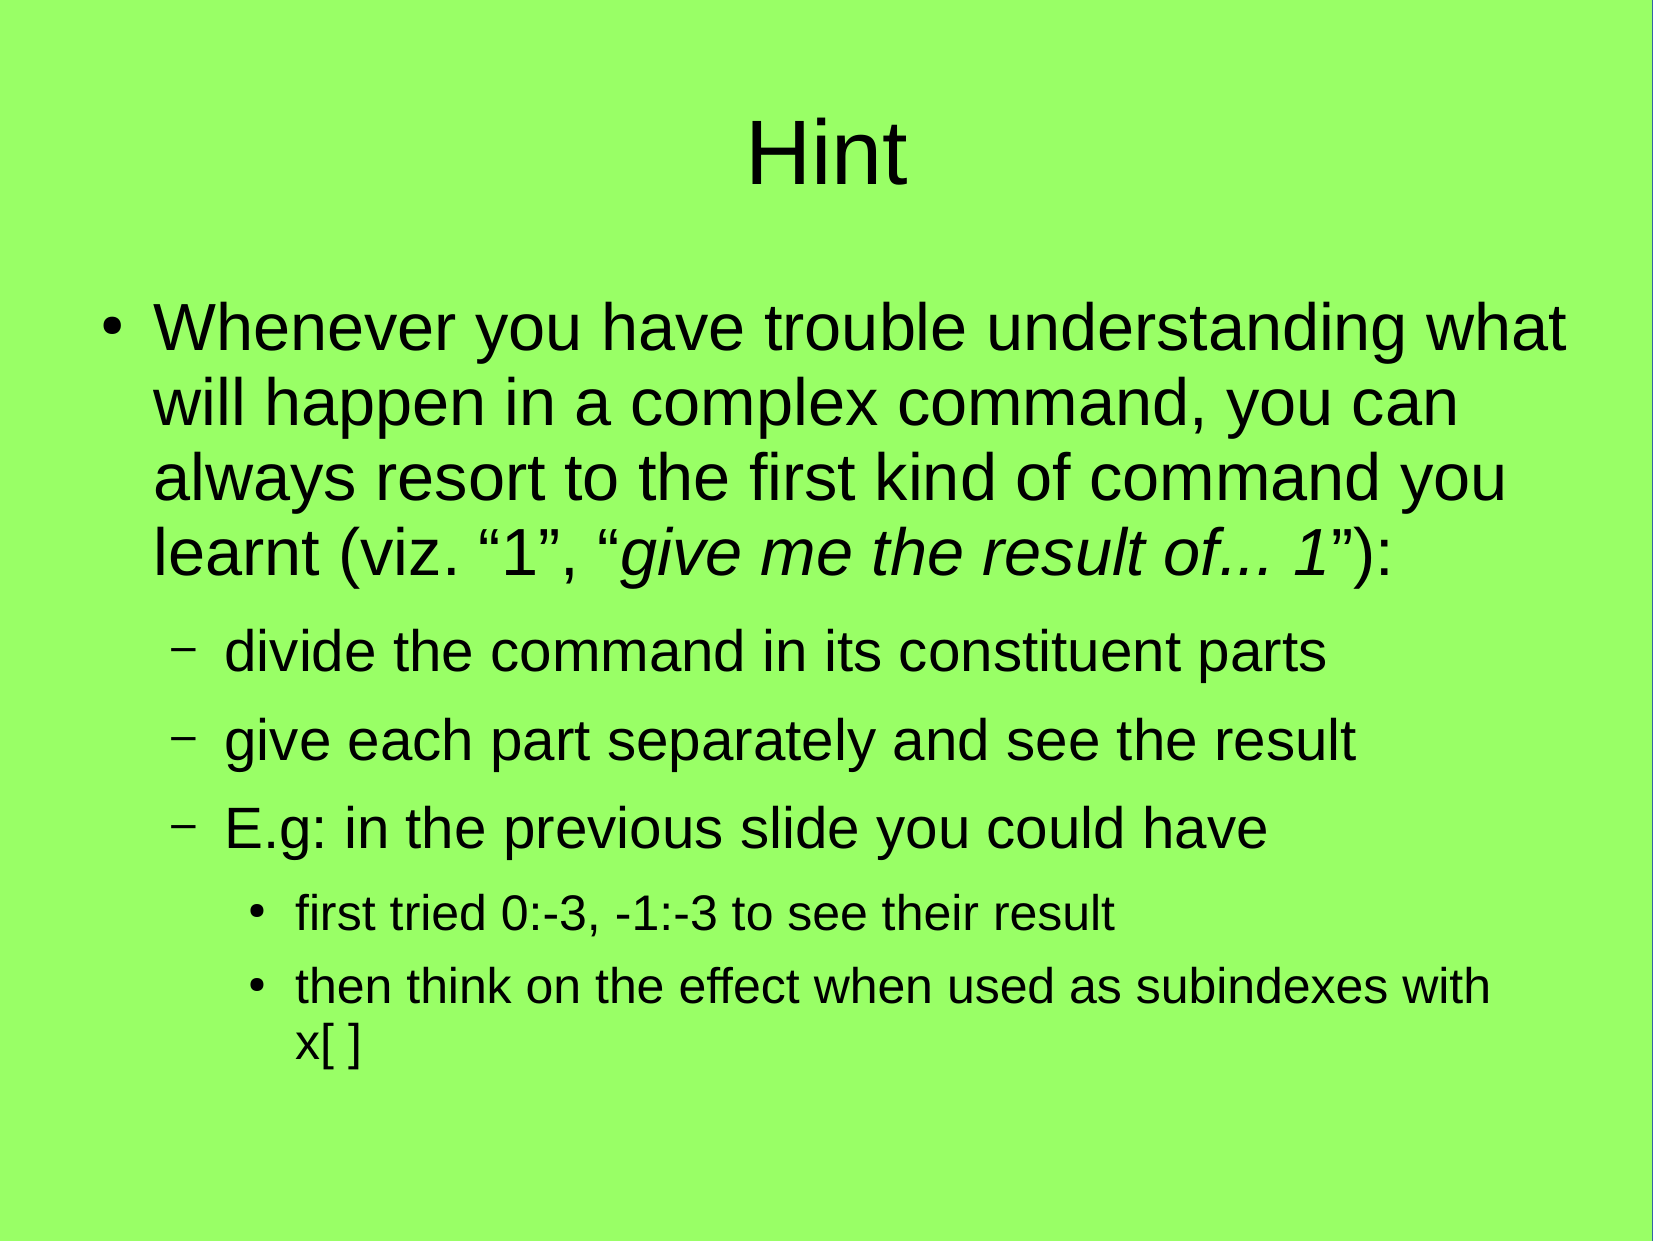

# Hint
Whenever you have trouble understanding what will happen in a complex command, you can always resort to the first kind of command you learnt (viz. “1”, “give me the result of... 1”):
divide the command in its constituent parts
give each part separately and see the result
E.g: in the previous slide you could have
first tried 0:-3, -1:-3 to see their result
then think on the effect when used as subindexes with x[ ]